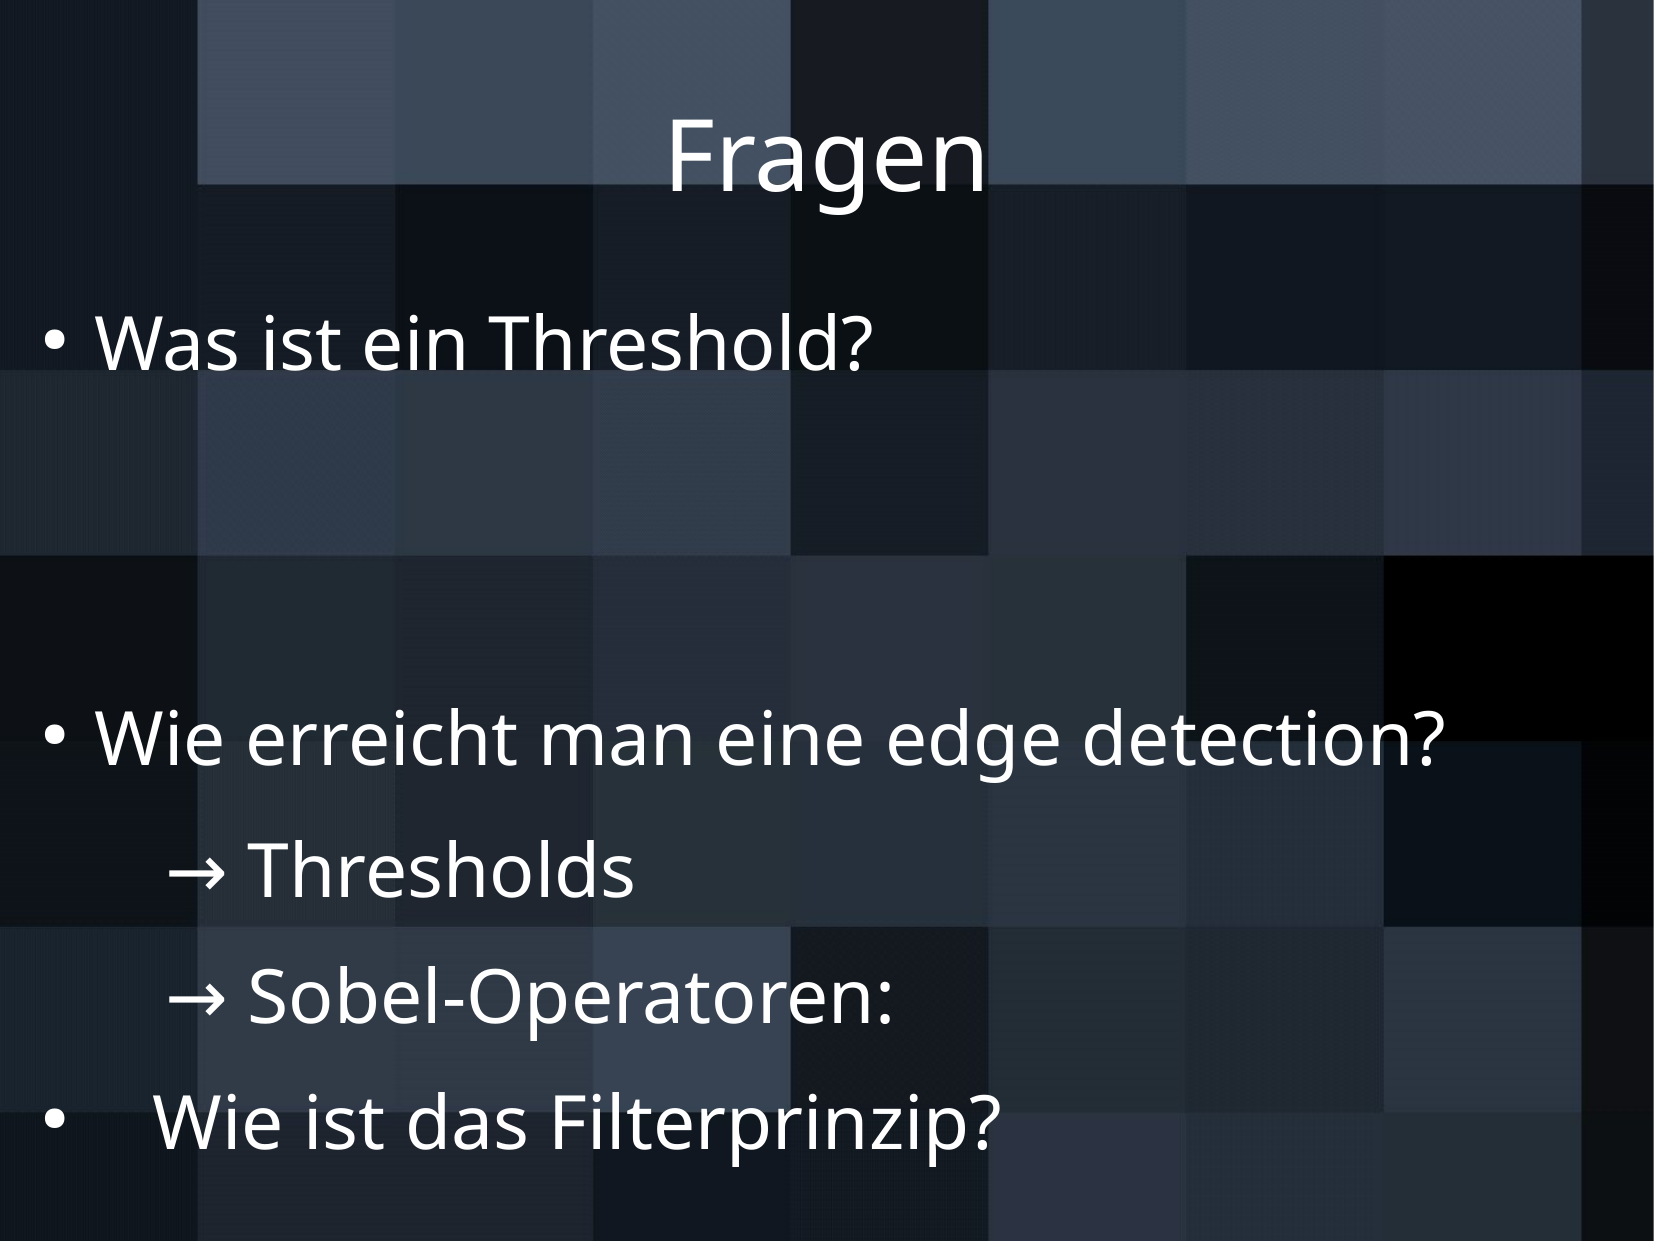

# Fragen
Was ist ein Threshold?
Wie erreicht man eine edge detection?
→ Thresholds
→ Sobel-Operatoren:
 Wie ist das Filterprinzip?